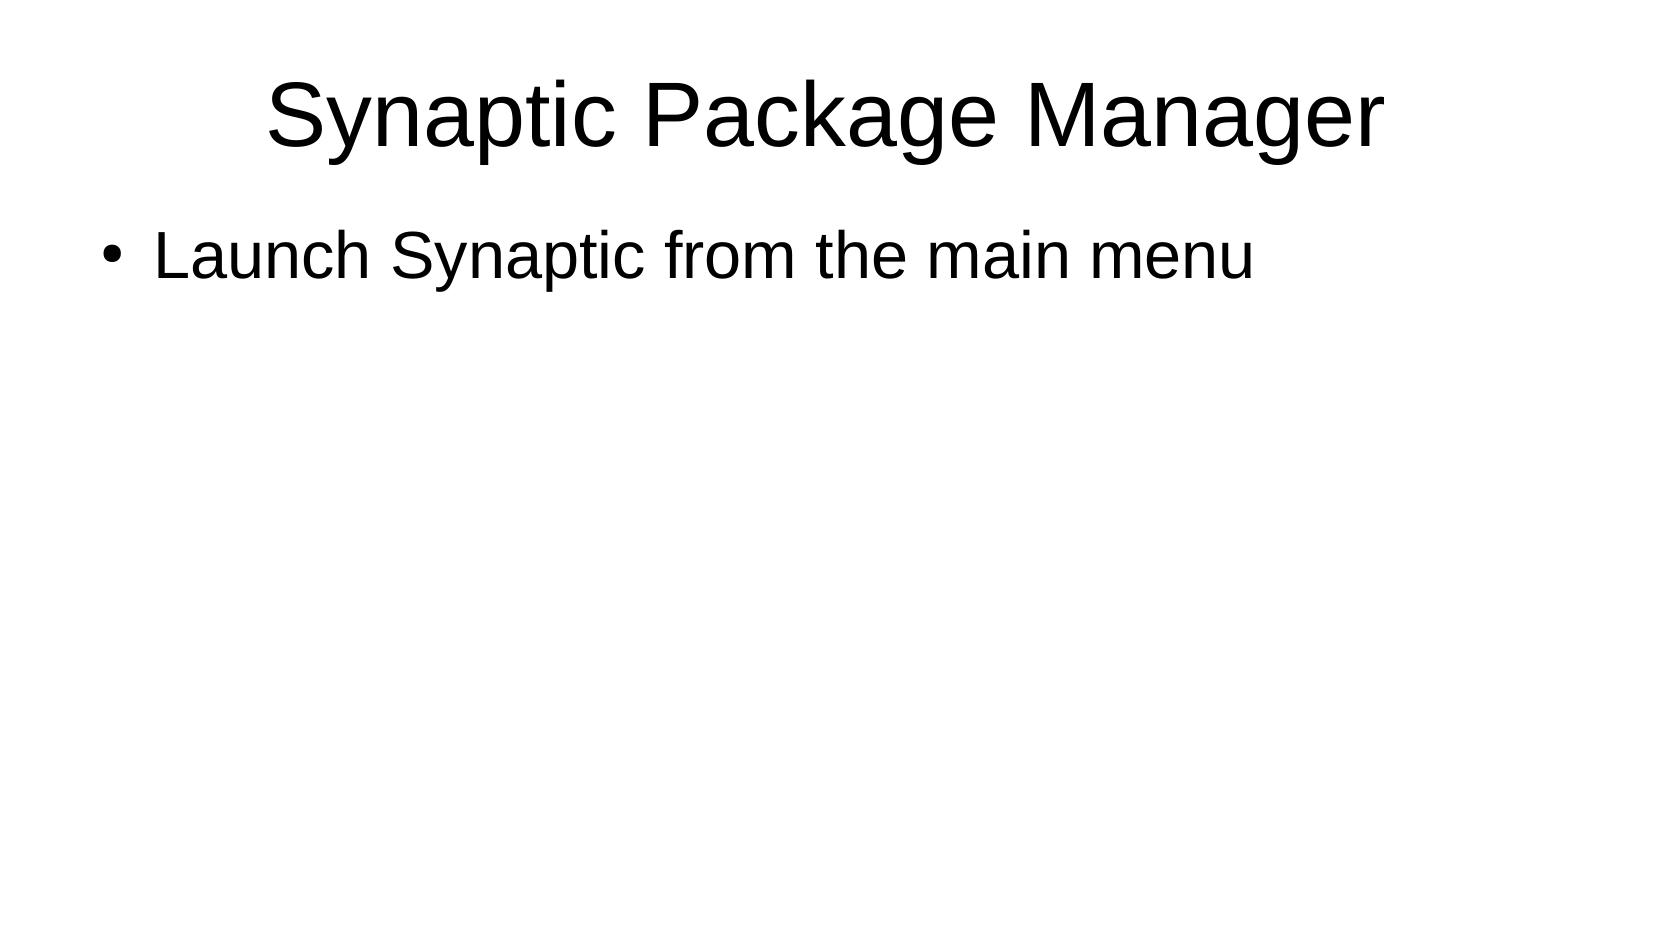

# Synaptic Package Manager
Launch Synaptic from the main menu